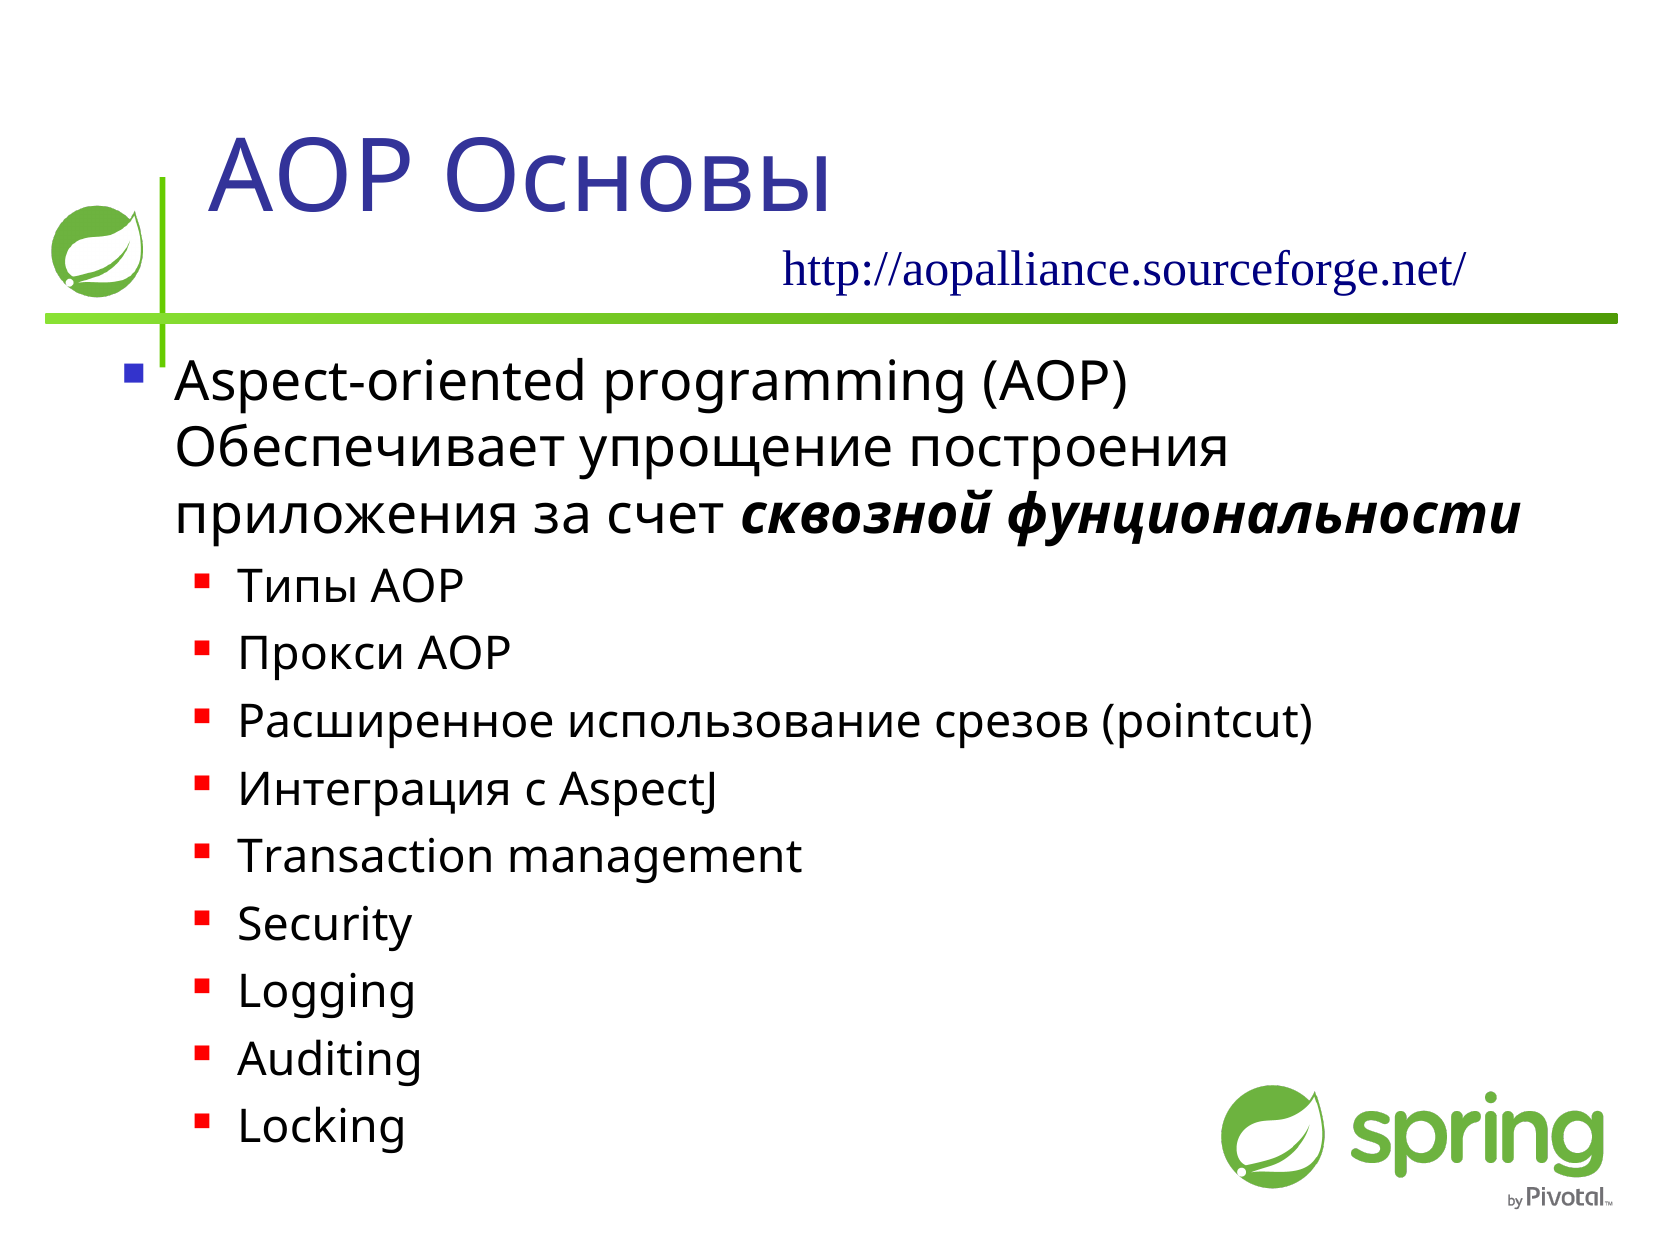

# AOP Основы
http://aopalliance.sourceforge.net/
Aspect-oriented programming (AOP) Обеспечивает упрощение построения приложения за счет сквозной фунциональности
Типы AOP
Прокси AOP
Расширенное использование срезов (pointcut)
Интеграция с AspectJ
Transaction management
Security
Logging
Auditing
Locking